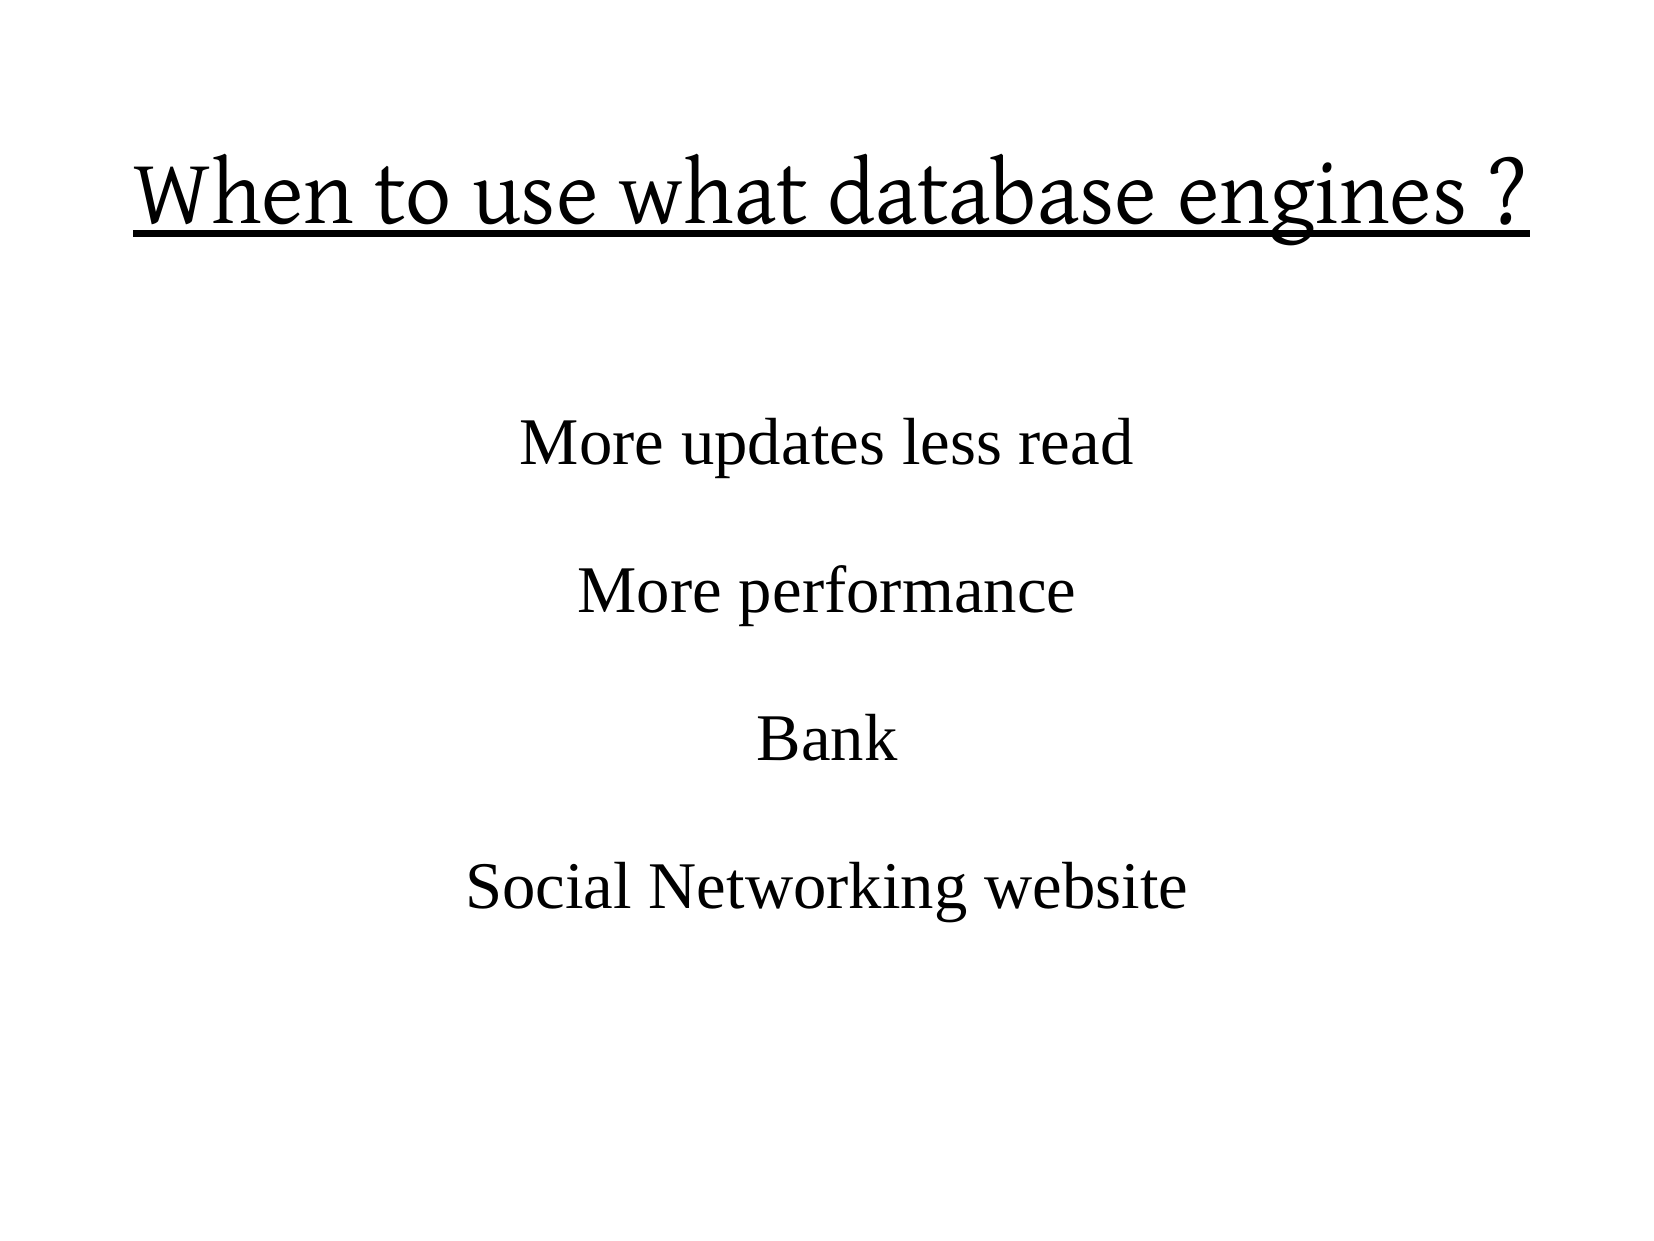

# When to use what database engines ?
More updates less read
More performance
Bank
Social Networking website